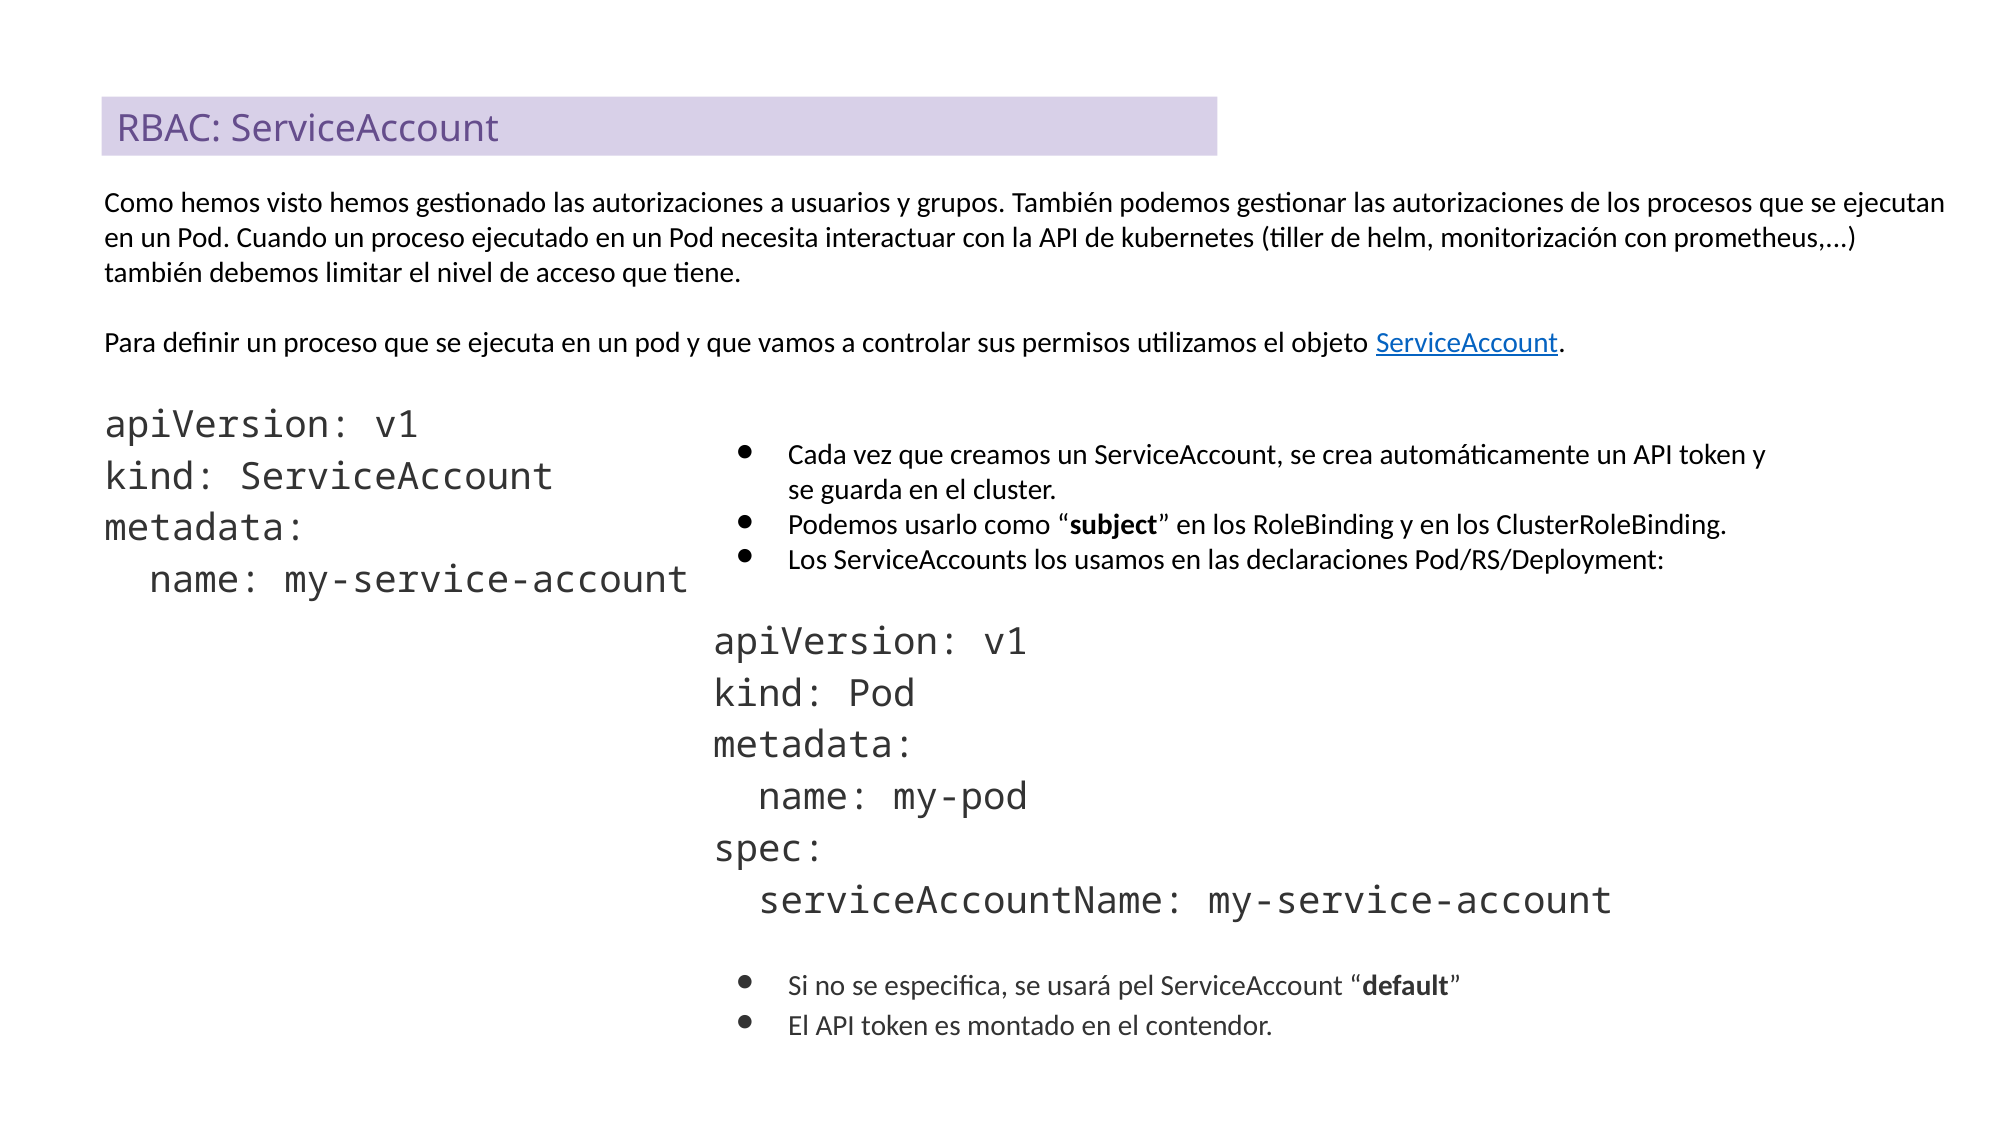

RBAC: ServiceAccount
Como hemos visto hemos gestionado las autorizaciones a usuarios y grupos. También podemos gestionar las autorizaciones de los procesos que se ejecutan en un Pod. Cuando un proceso ejecutado en un Pod necesita interactuar con la API de kubernetes (tiller de helm, monitorización con prometheus,...) también debemos limitar el nivel de acceso que tiene.
Para definir un proceso que se ejecuta en un pod y que vamos a controlar sus permisos utilizamos el objeto ServiceAccount.
apiVersion: v1
kind: ServiceAccount
metadata:
 name: my-service-account
Cada vez que creamos un ServiceAccount, se crea automáticamente un API token y se guarda en el cluster.
Podemos usarlo como “subject” en los RoleBinding y en los ClusterRoleBinding.
Los ServiceAccounts los usamos en las declaraciones Pod/RS/Deployment:
apiVersion: v1
kind: Pod
metadata:
 name: my-pod
spec:
 serviceAccountName: my-service-account
Si no se especifica, se usará pel ServiceAccount “default”
El API token es montado en el contendor.